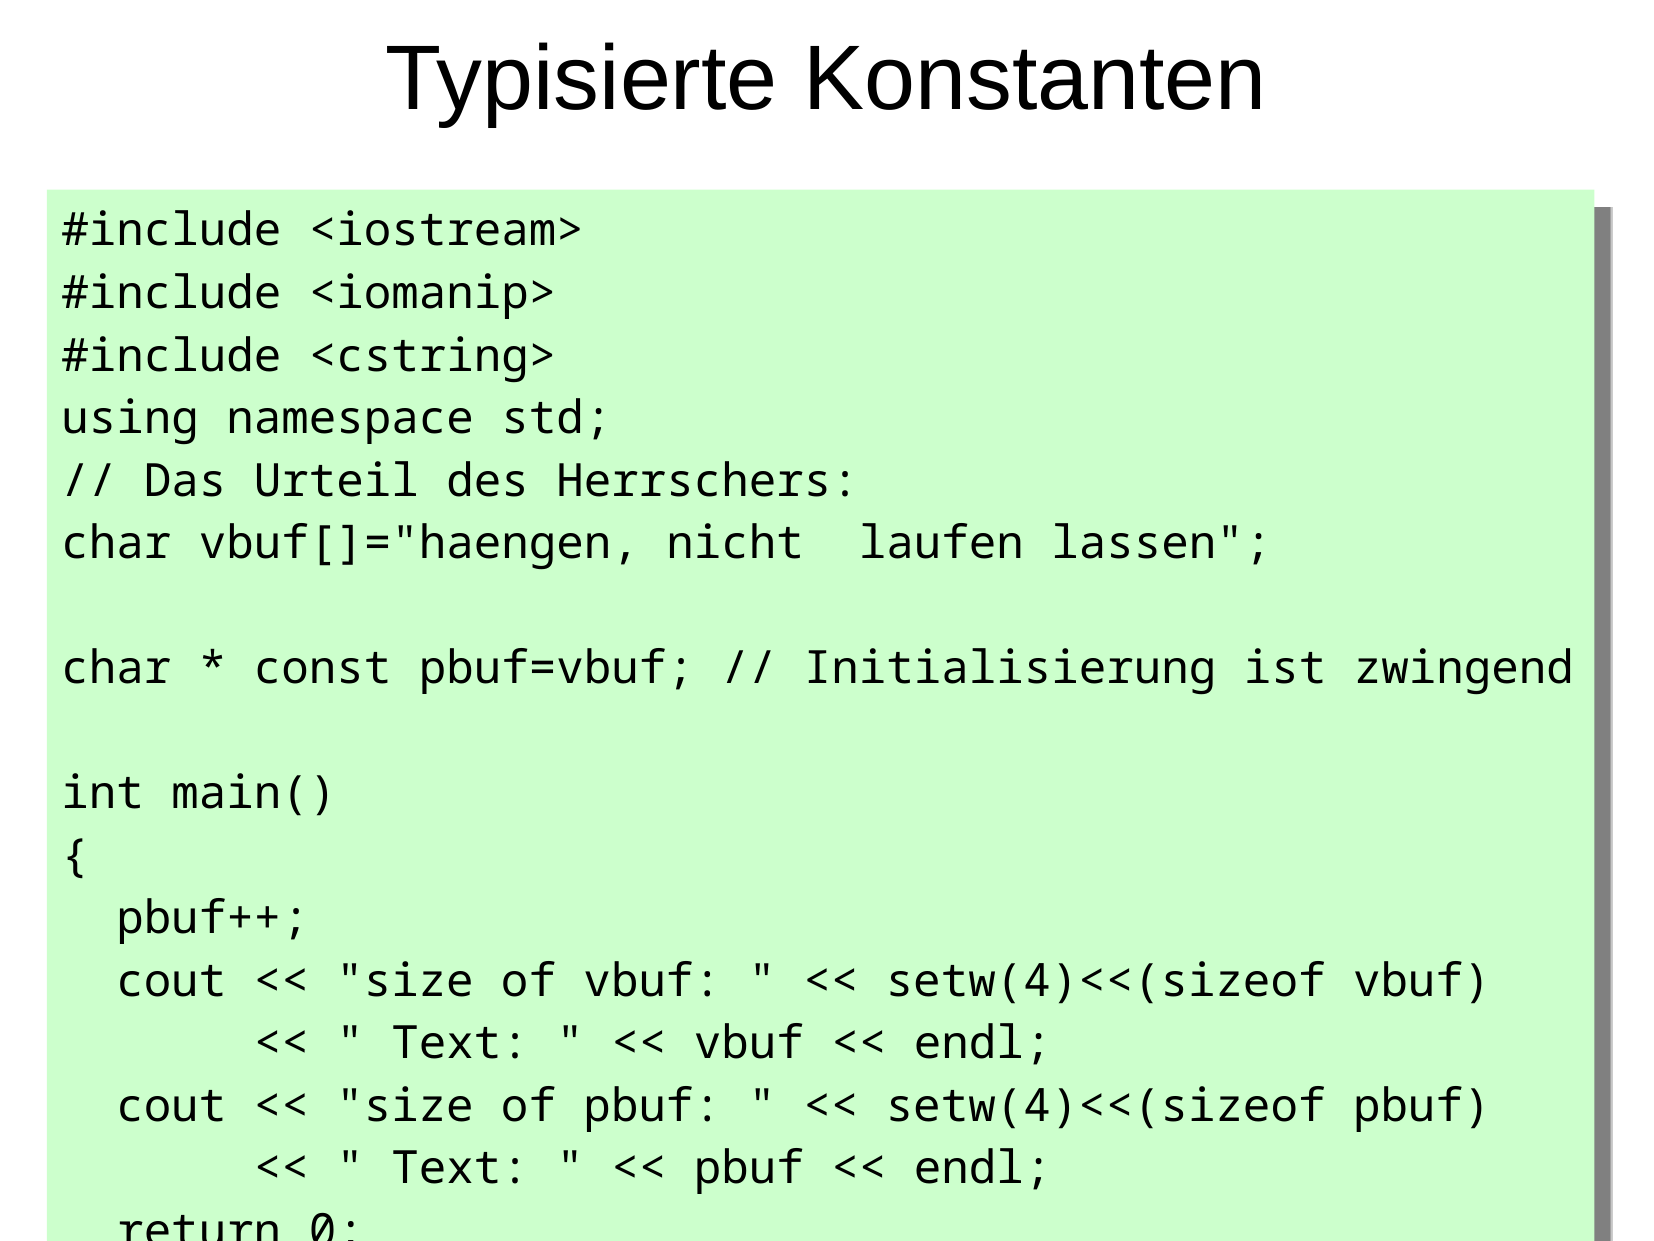

# Typisierte Konstanten
#include <iostream>
#include <iomanip>
#include <cstring>
using namespace std;
// Das Urteil des Herrschers:
char vbuf[]="haengen, nicht laufen lassen";
char * const pbuf=vbuf; // Initialisierung ist zwingend
int main()
{
 pbuf++;
 cout << "size of vbuf: " << setw(4)<<(sizeof vbuf)
 << " Text: " << vbuf << endl;
 cout << "size of pbuf: " << setw(4)<<(sizeof pbuf)
 << " Text: " << pbuf << endl;
 return 0;
}
24